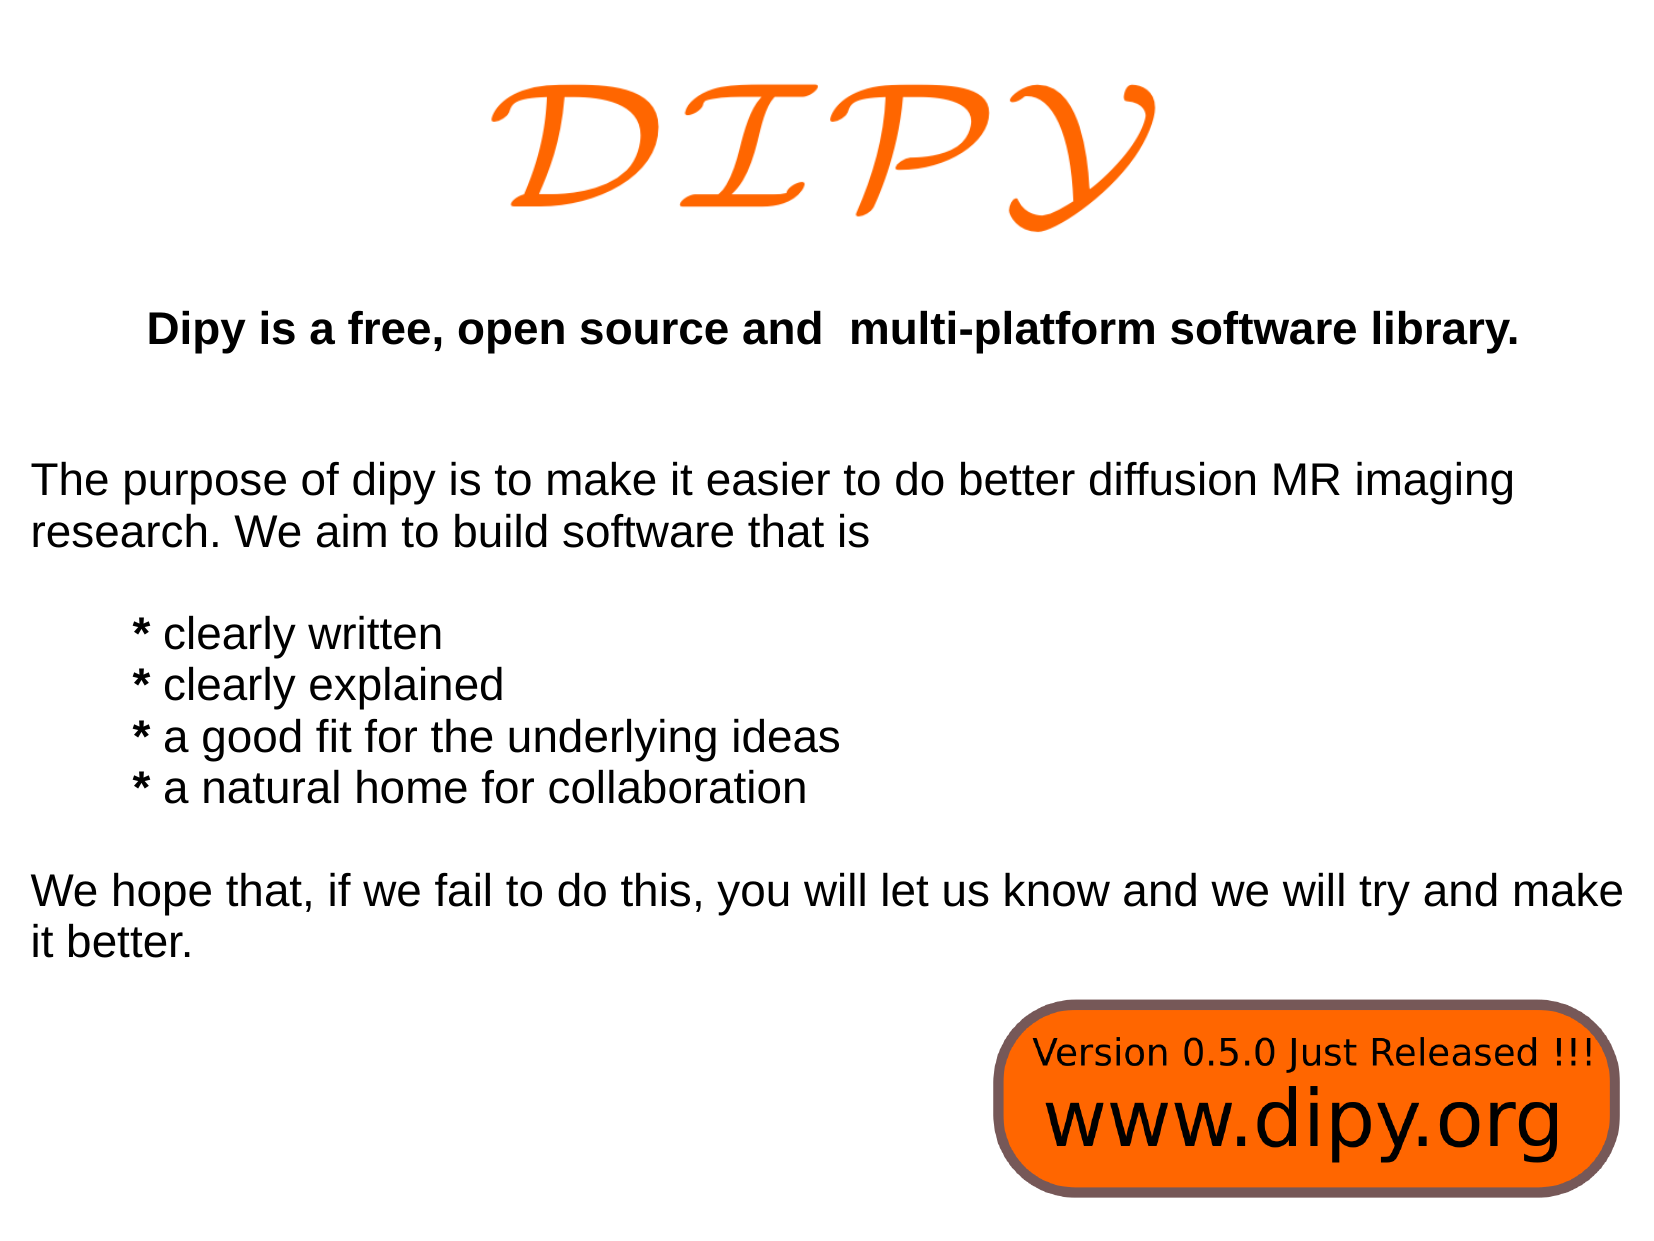

Dipy is a free, open source and multi-platform software library.
The purpose of dipy is to make it easier to do better diffusion MR imaging
research. We aim to build software that is
 * clearly written
 * clearly explained
 * a good fit for the underlying ideas
 * a natural home for collaboration
We hope that, if we fail to do this, you will let us know and we will try and make
it better.